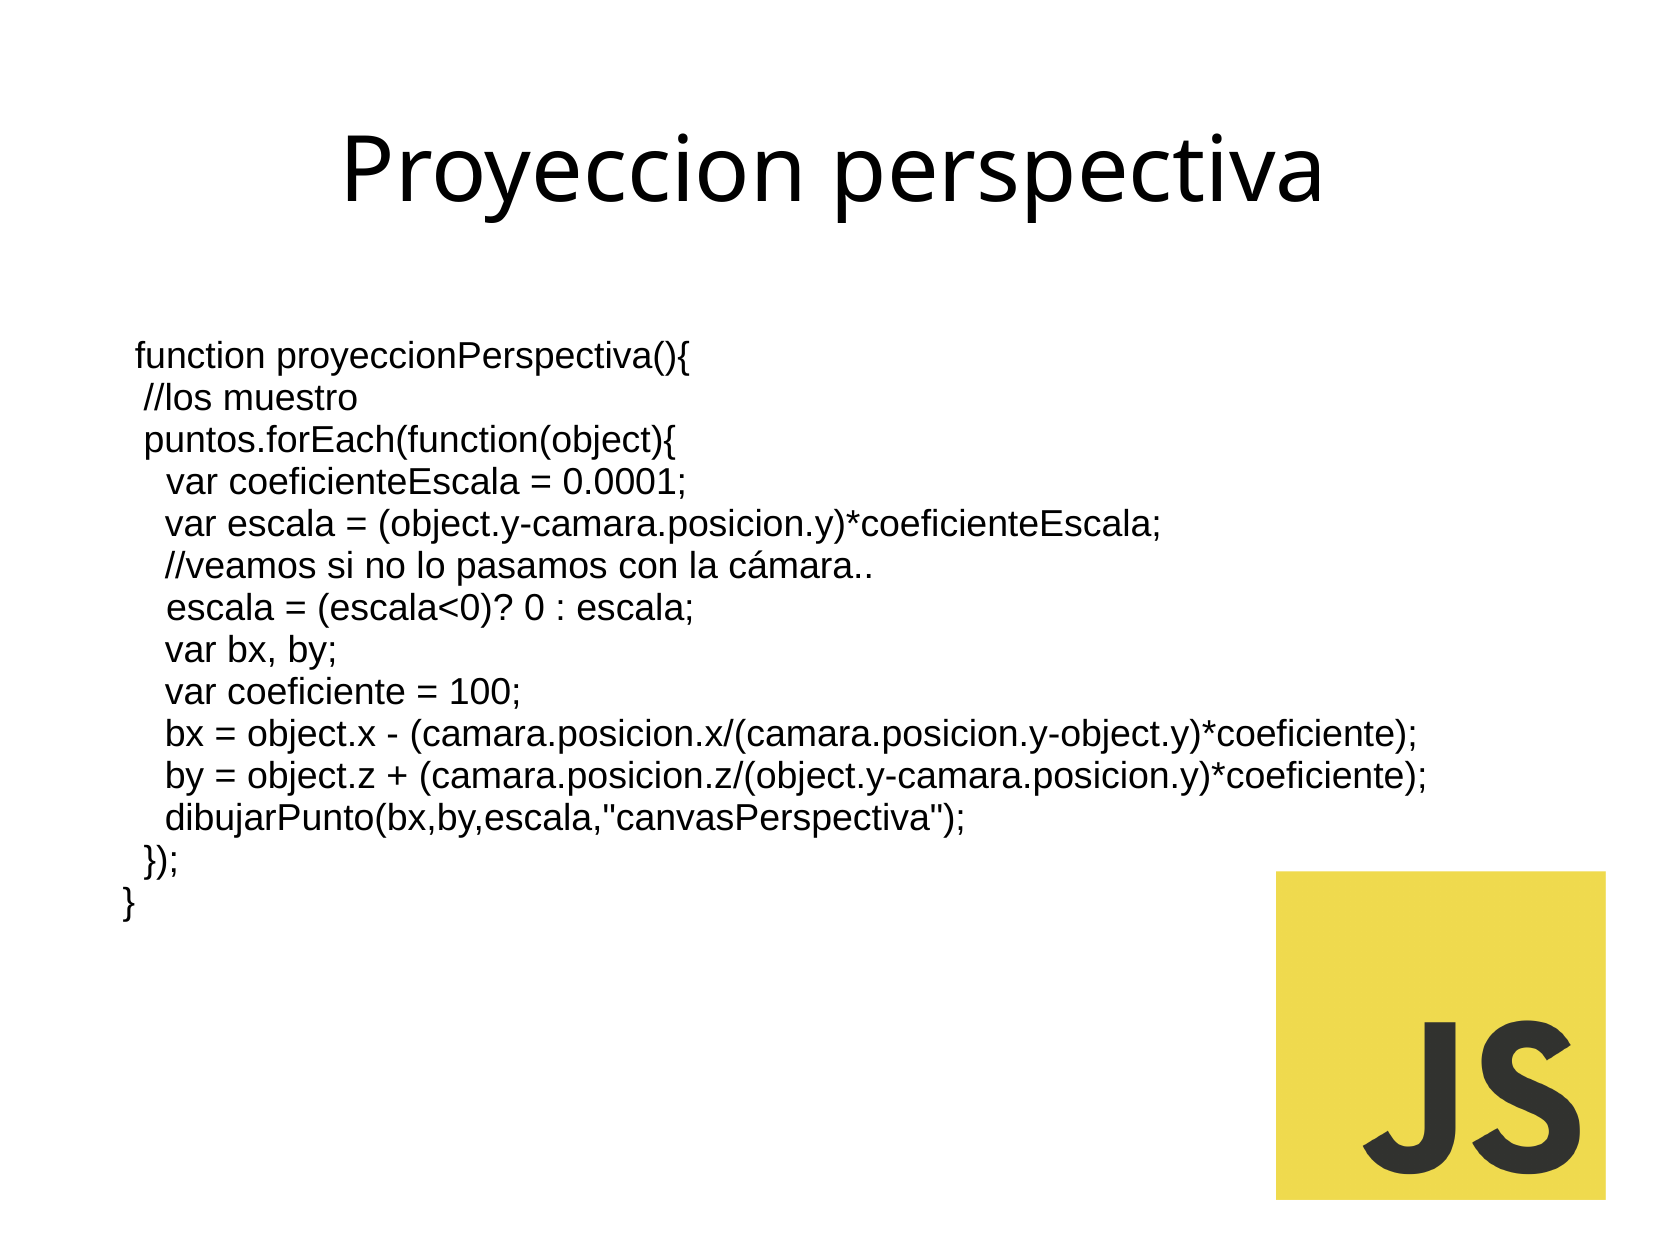

# Proyeccion perspectiva
	function proyeccionPerspectiva(){
 //los muestro
 puntos.forEach(function(object){
	 var coeficienteEscala = 0.0001;
 var escala = (object.y-camara.posicion.y)*coeficienteEscala;
 //veamos si no lo pasamos con la cámara..
	 escala = (escala<0)? 0 : escala;
 var bx, by;
 var coeficiente = 100;
 bx = object.x - (camara.posicion.x/(camara.posicion.y-object.y)*coeficiente);
 by = object.z + (camara.posicion.z/(object.y-camara.posicion.y)*coeficiente);
 dibujarPunto(bx,by,escala,"canvasPerspectiva");
 });
 }